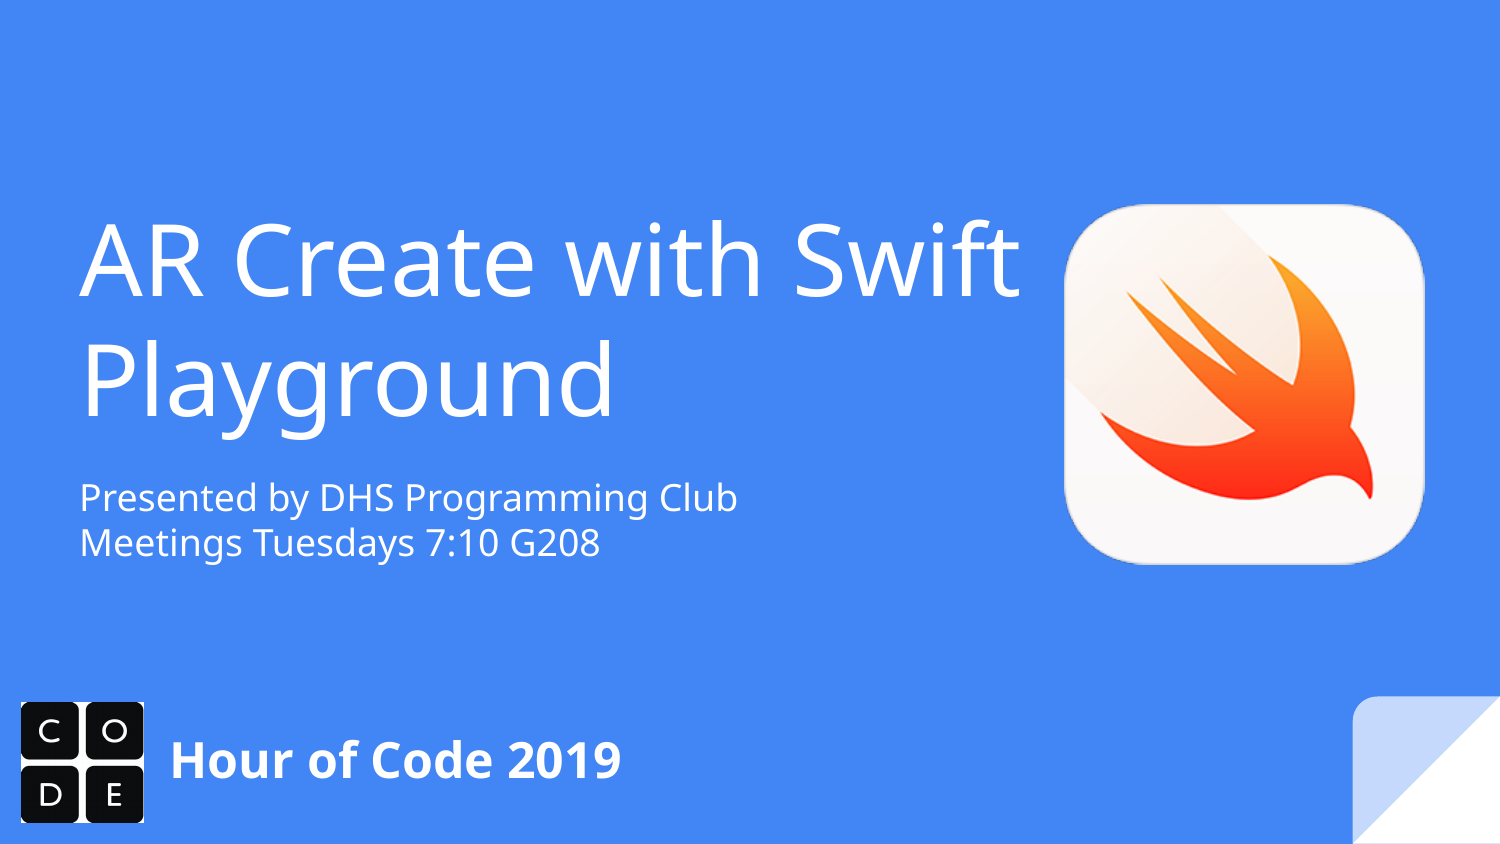

# AR Create with Swift Playground
Presented by DHS Programming Club
Meetings Tuesdays 7:10 G208
Hour of Code 2019